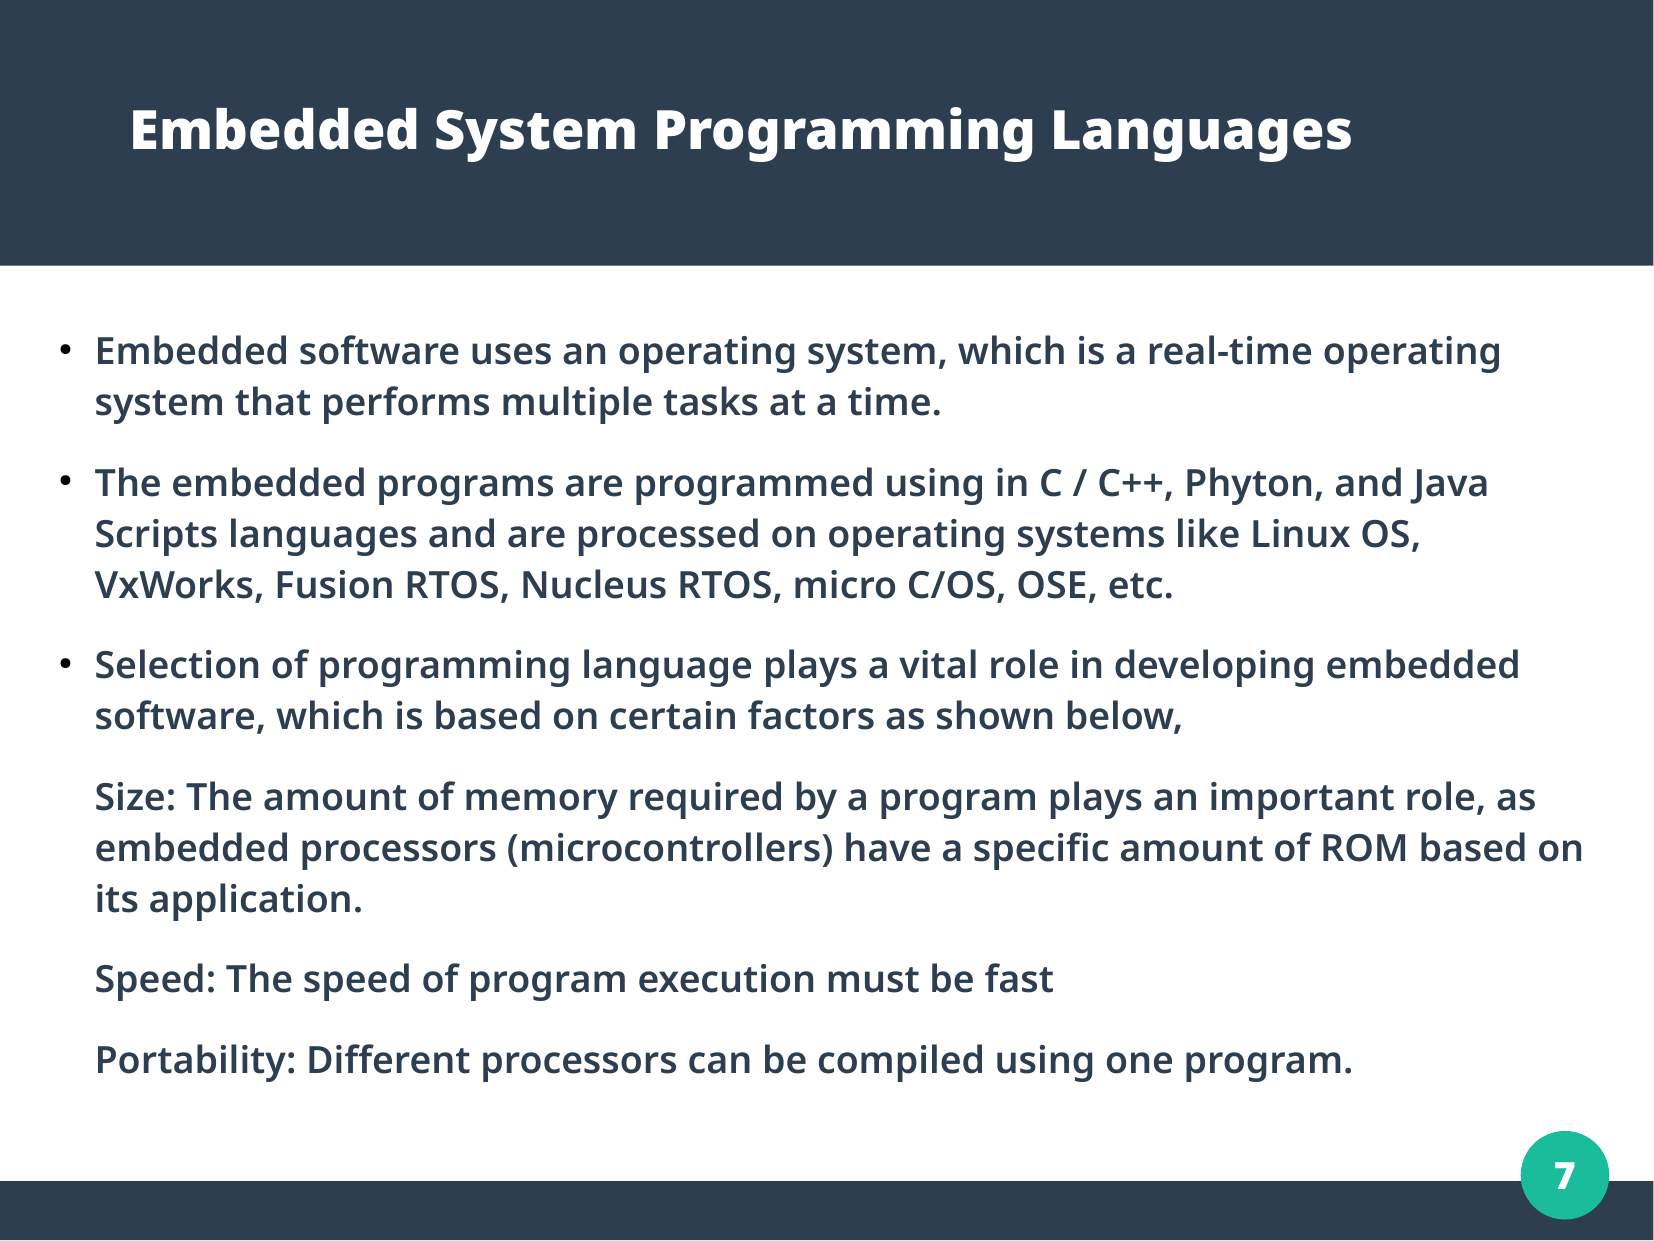

Embedded System Programming Languages
# Embedded software uses an operating system, which is a real-time operating system that performs multiple tasks at a time.
The embedded programs are programmed using in C / C++, Phyton, and Java Scripts languages and are processed on operating systems like Linux OS, VxWorks, Fusion RTOS, Nucleus RTOS, micro C/OS, OSE, etc.
Selection of programming language plays a vital role in developing embedded software, which is based on certain factors as shown below,
Size: The amount of memory required by a program plays an important role, as embedded processors (microcontrollers) have a specific amount of ROM based on its application.
Speed: The speed of program execution must be fast
Portability: Different processors can be compiled using one program.
7